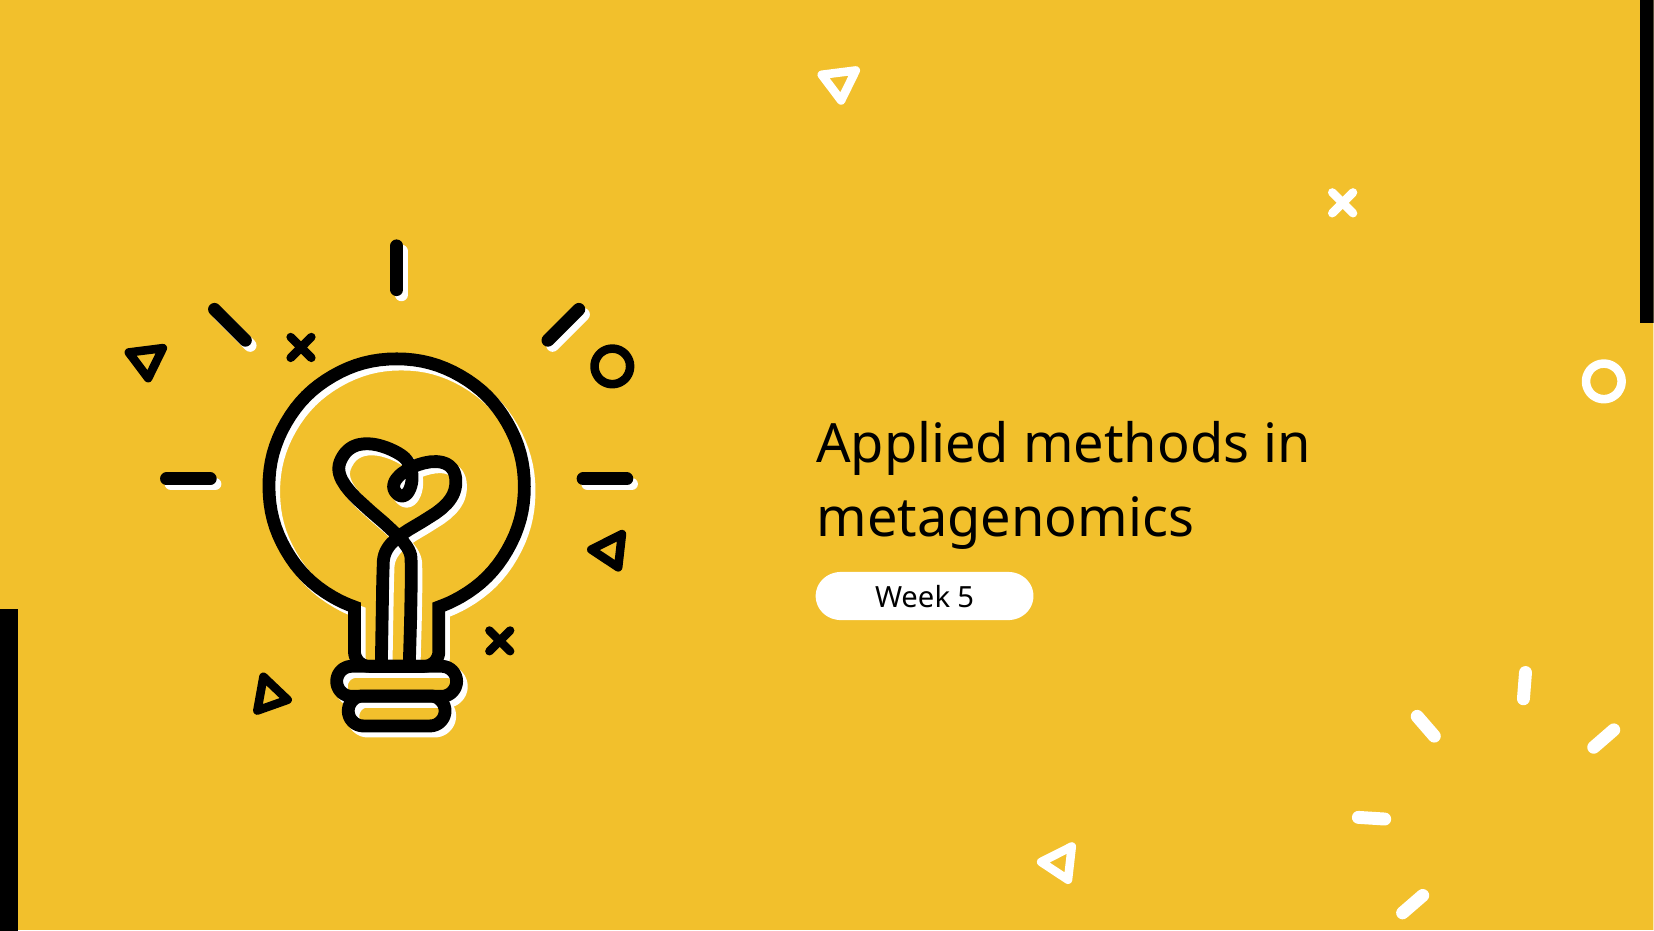

# Applied methods in metagenomics
Week 5